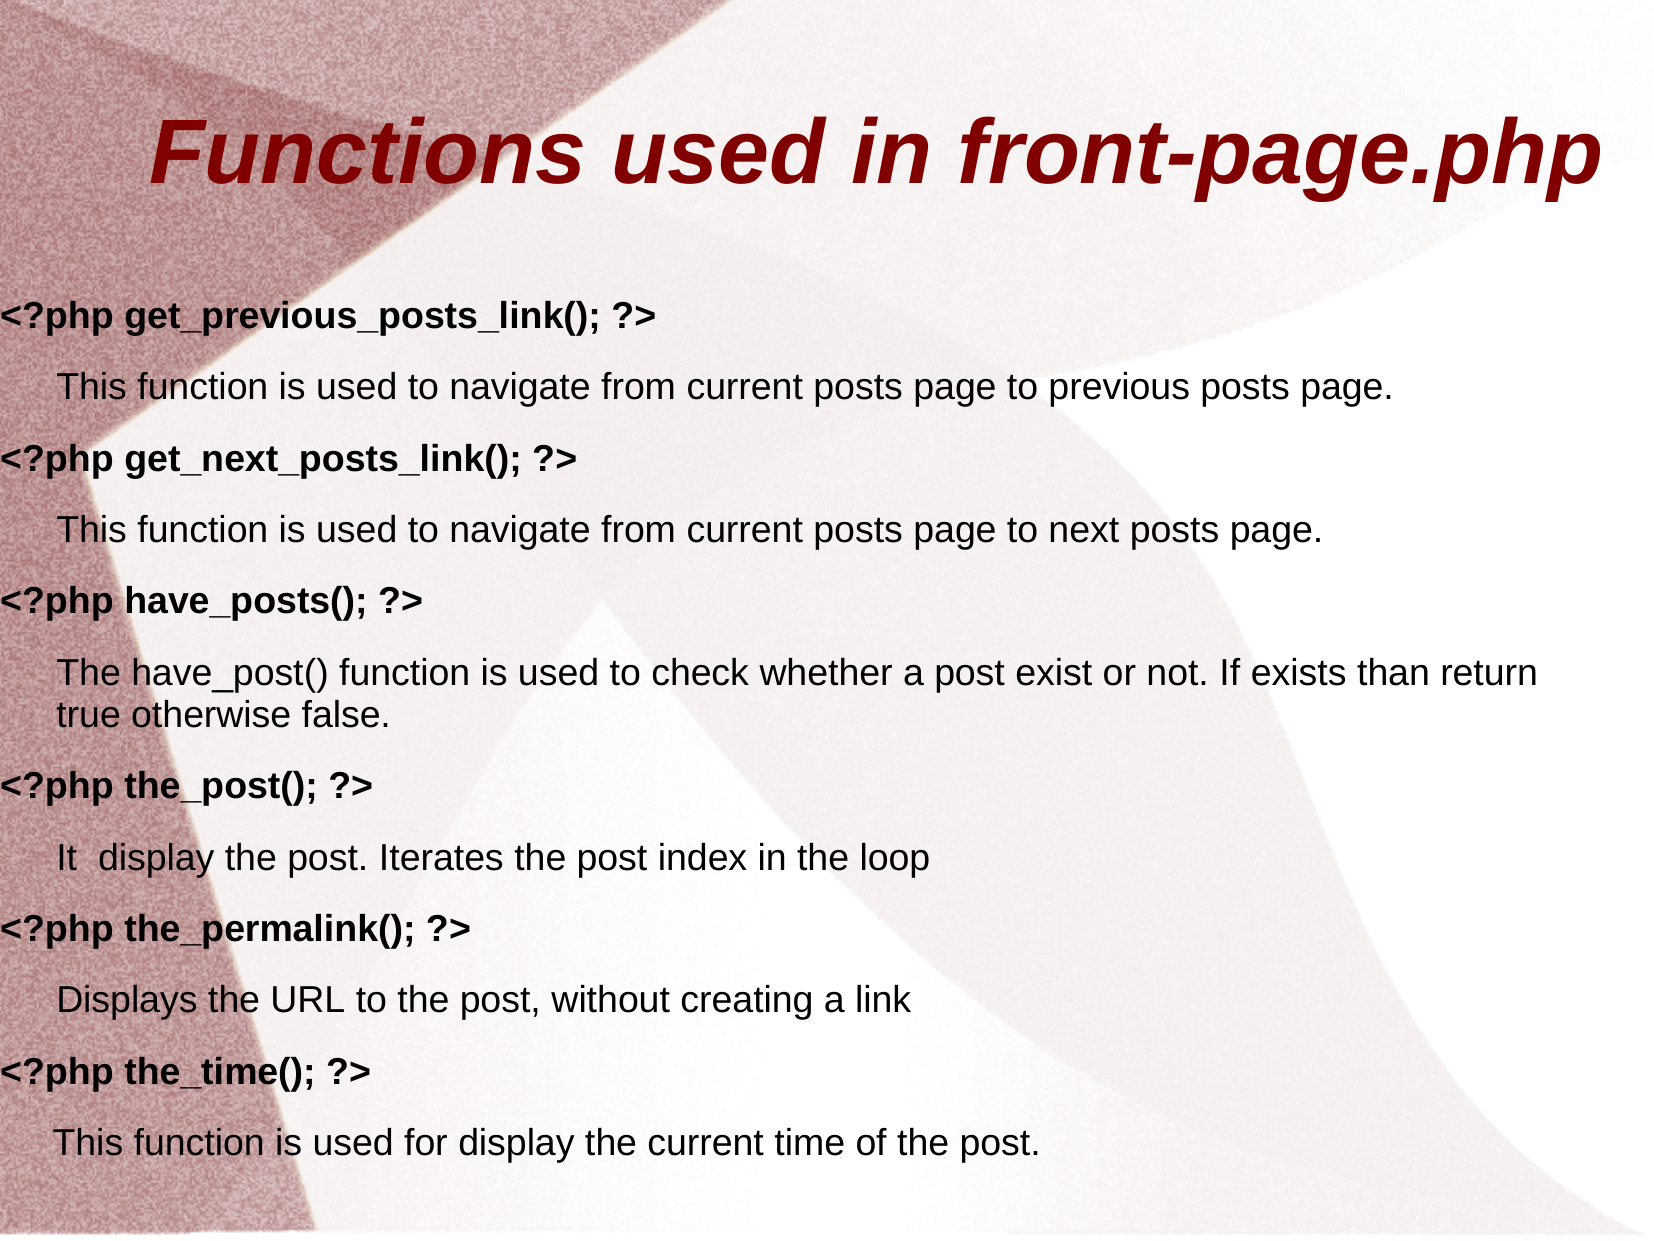

# Functions used in front-page.php
<?php get_previous_posts_link(); ?>
	This function is used to navigate from current posts page to previous posts page.
<?php get_next_posts_link(); ?>
	This function is used to navigate from current posts page to next posts page.
<?php have_posts(); ?>
	The have_post() function is used to check whether a post exist or not. If exists than return true otherwise false.
<?php the_post(); ?>
	It display the post. Iterates the post index in the loop
<?php the_permalink(); ?>
	Displays the URL to the post, without creating a link
<?php the_time(); ?>
 This function is used for display the current time of the post.